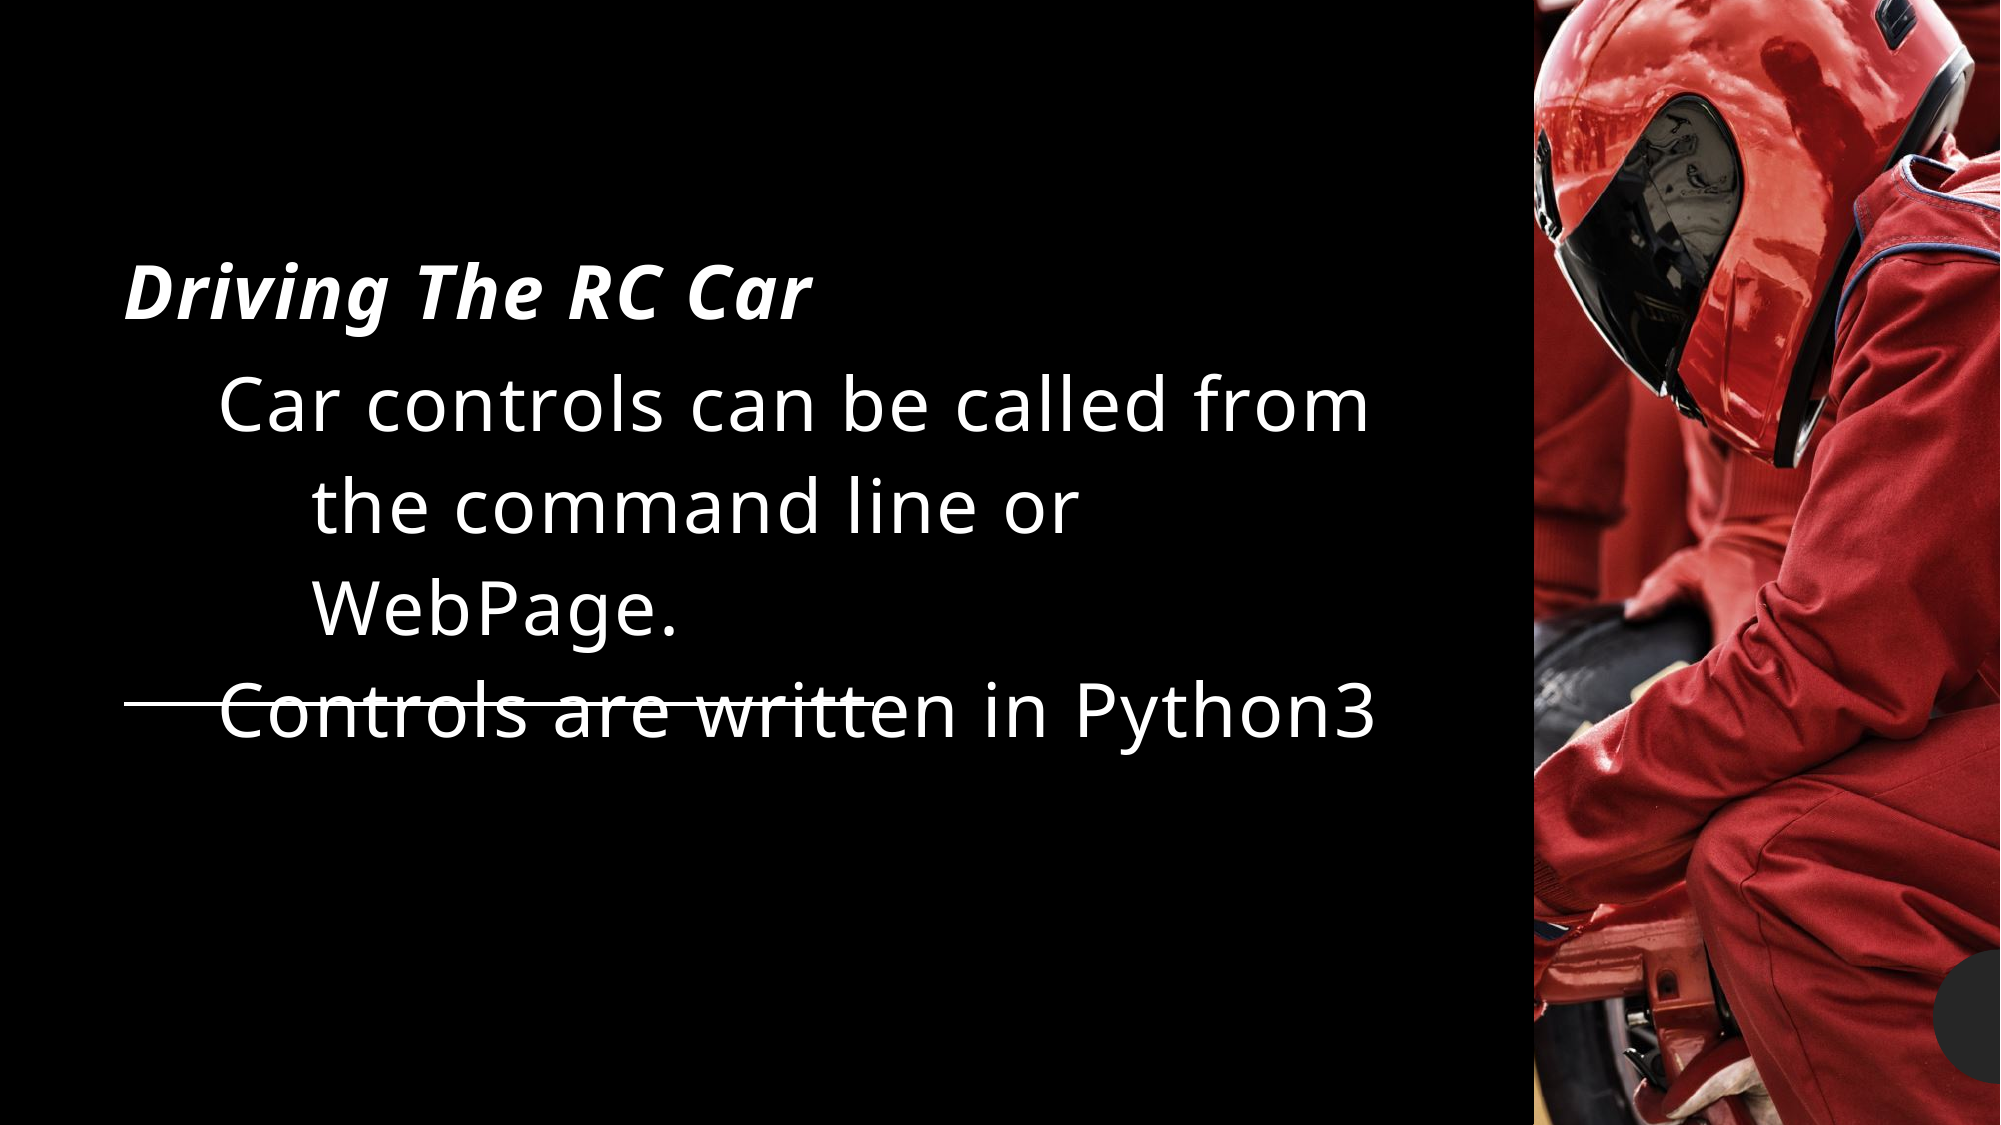

Driving The RC Car
Car controls can be called from the command line or WebPage.
Controls are written in Python3